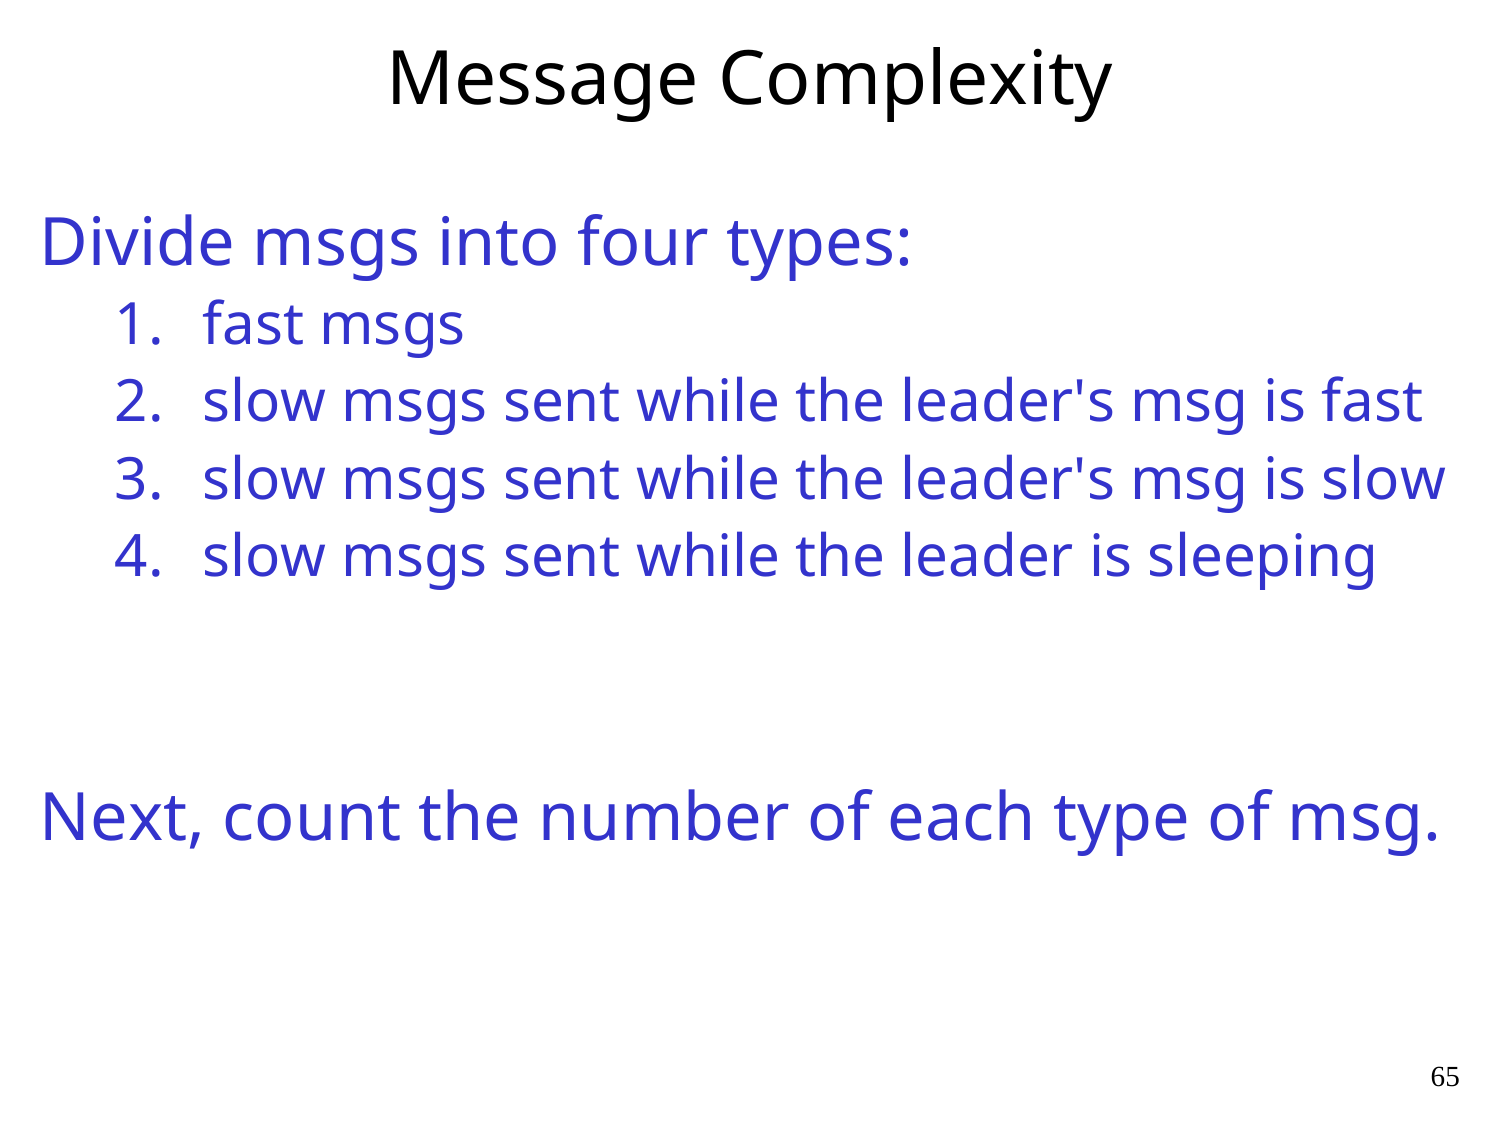

# Message Complexity
Divide msgs into four types:
fast msgs
slow msgs sent while the leader's msg is fast
slow msgs sent while the leader's msg is slow
slow msgs sent while the leader is sleeping
Next, count the number of each type of msg.